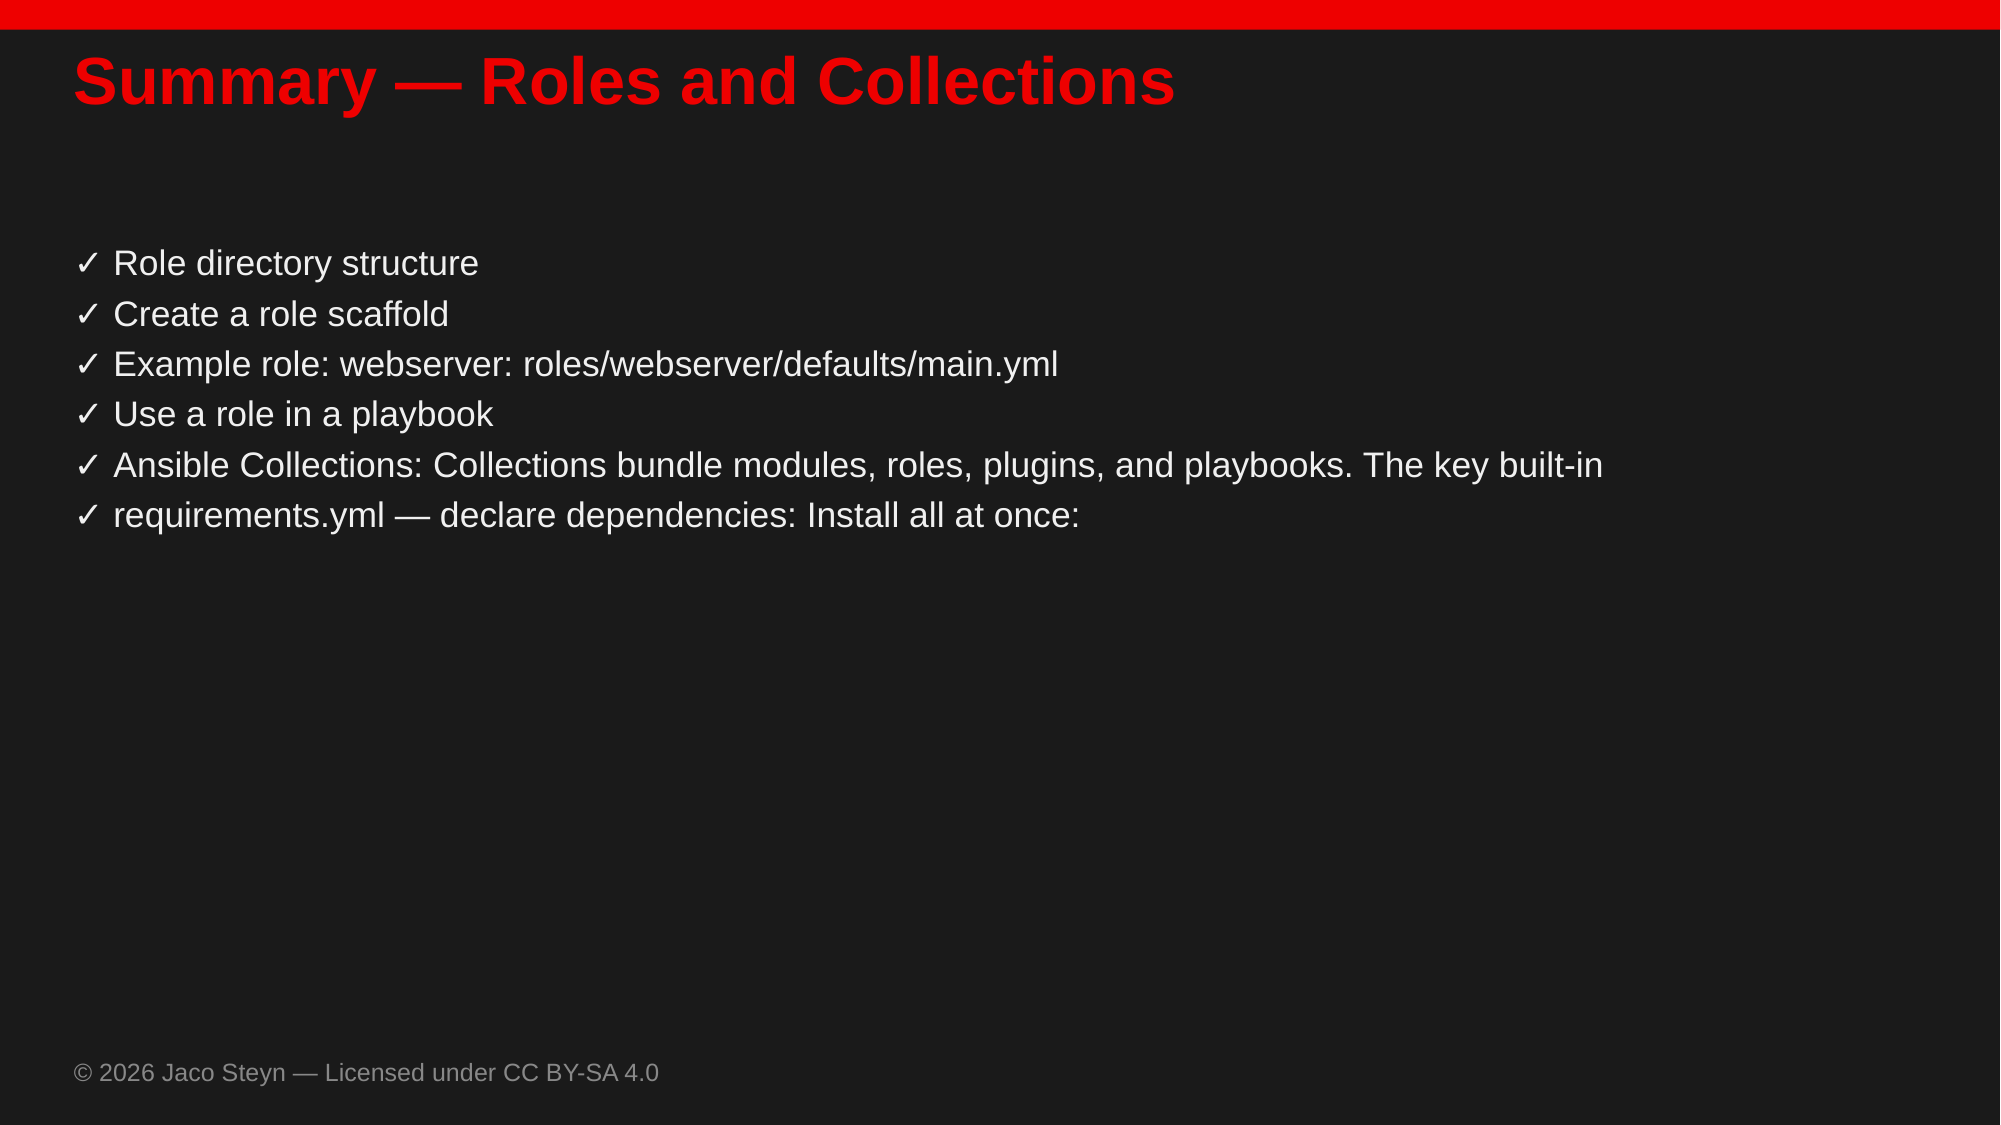

Summary — Roles and Collections
✓ Role directory structure
✓ Create a role scaffold
✓ Example role: webserver: roles/webserver/defaults/main.yml
✓ Use a role in a playbook
✓ Ansible Collections: Collections bundle modules, roles, plugins, and playbooks. The key built-in
✓ requirements.yml — declare dependencies: Install all at once:
© 2026 Jaco Steyn — Licensed under CC BY-SA 4.0